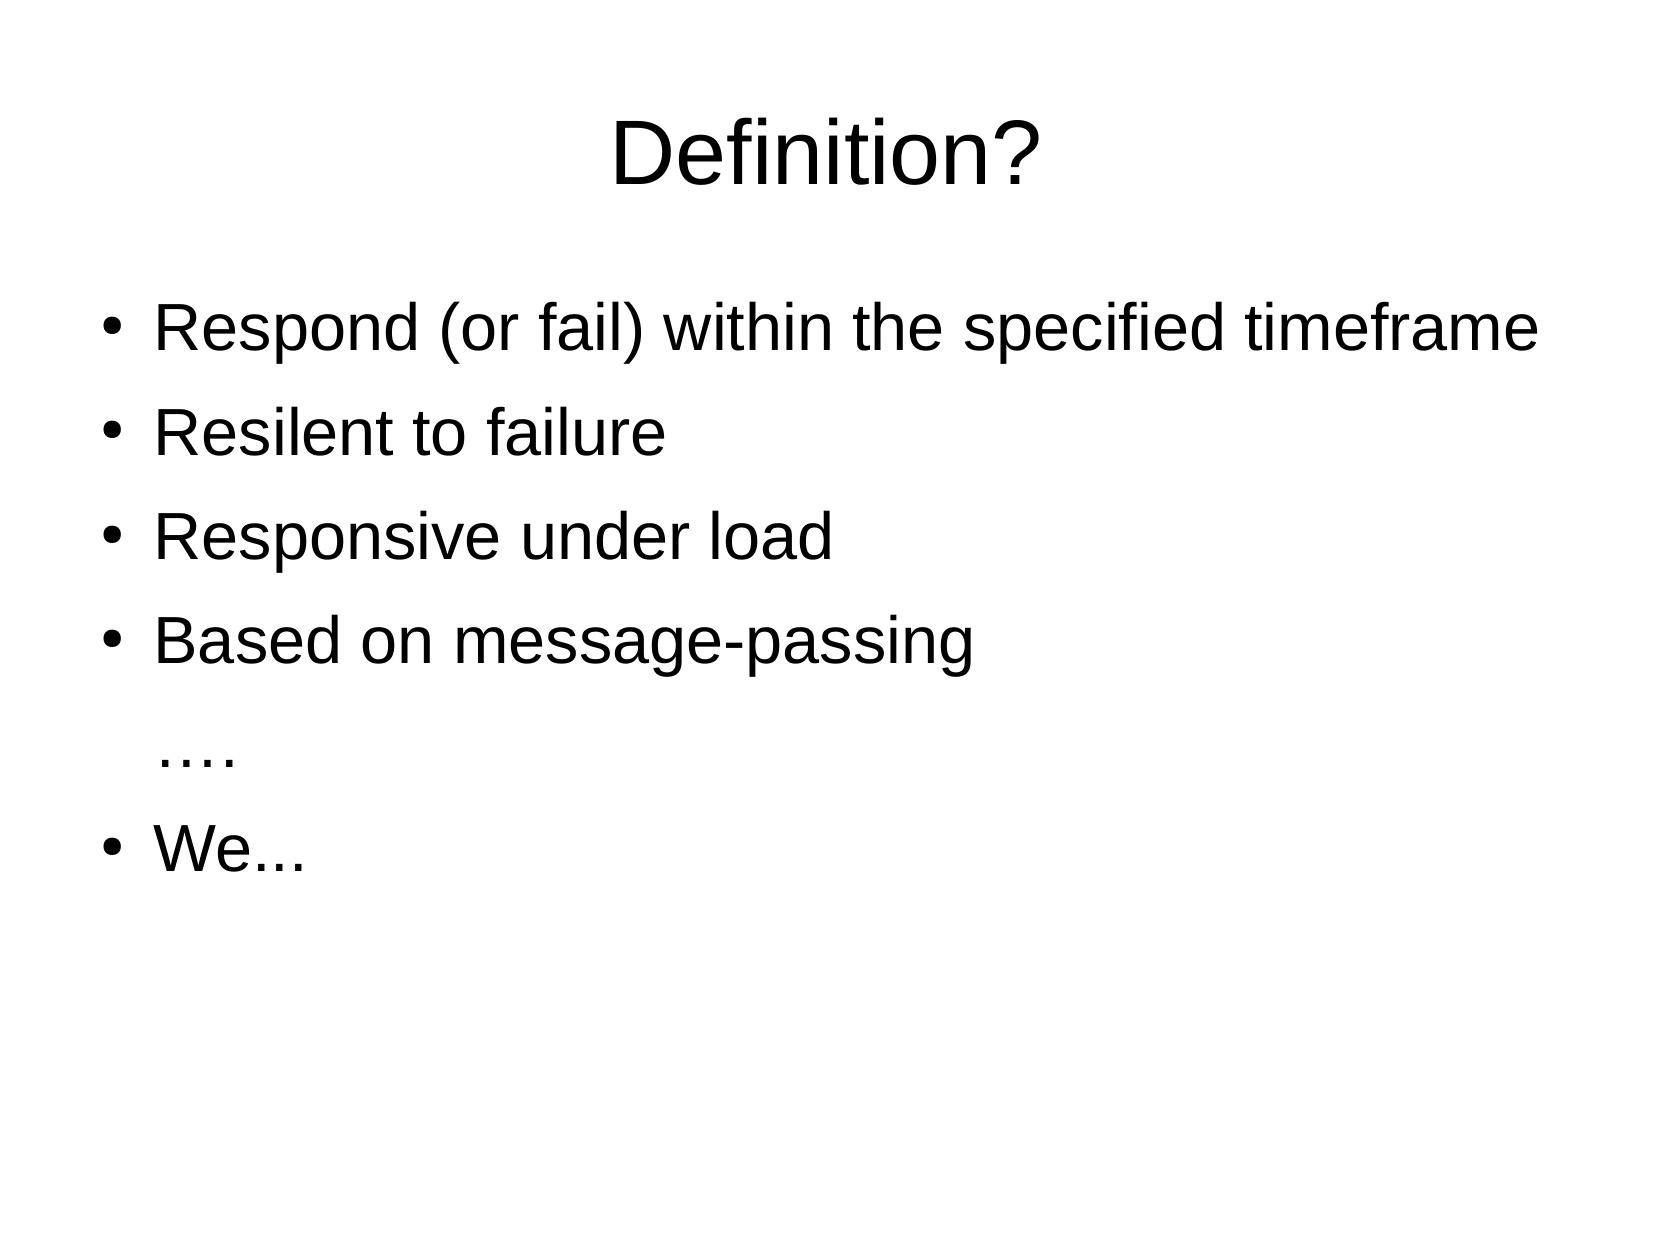

# Definition?
Respond (or fail) within the specified timeframe
Resilent to failure
Responsive under load
Based on message-passing
….
We...